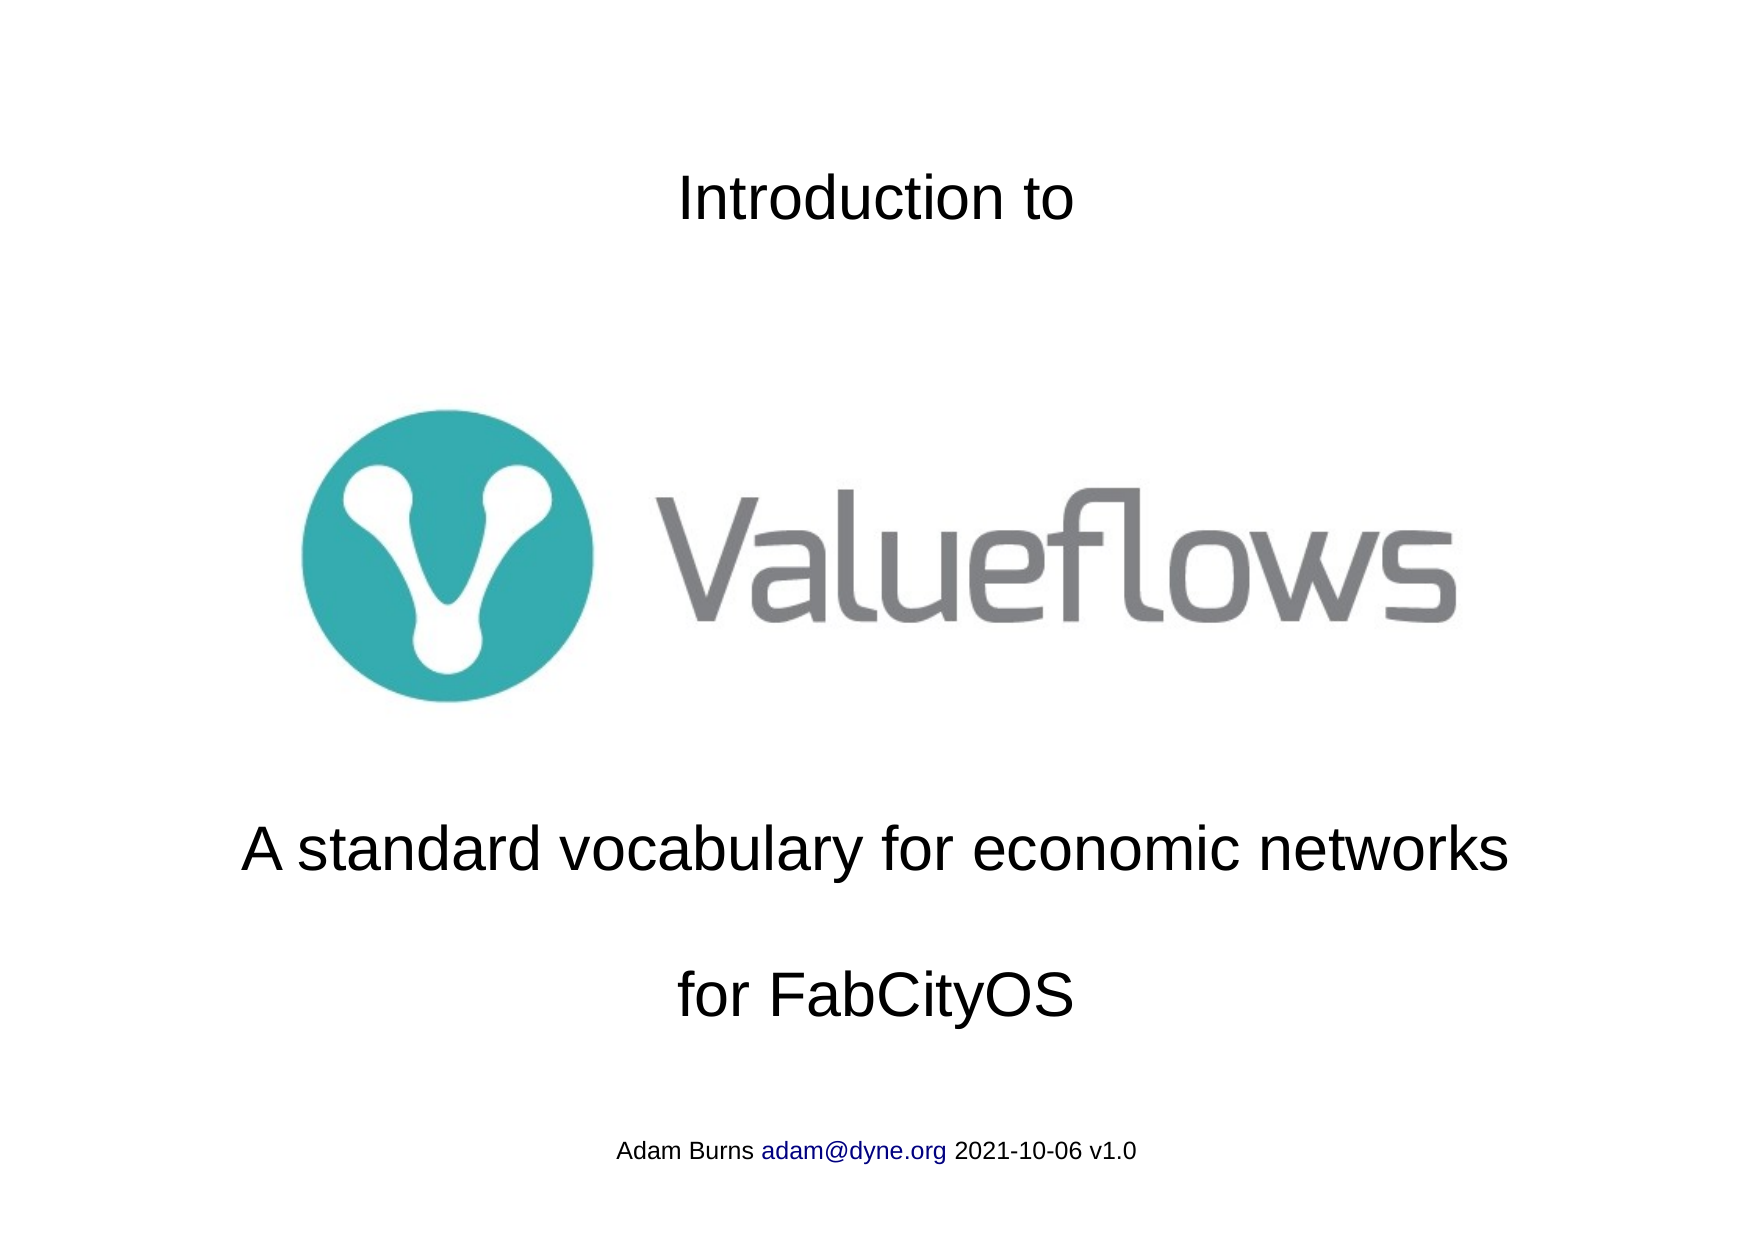

# Introduction to
A standard vocabulary for economic networks
for FabCityOS
Adam Burns adam@dyne.org 2021-10-06 v1.0